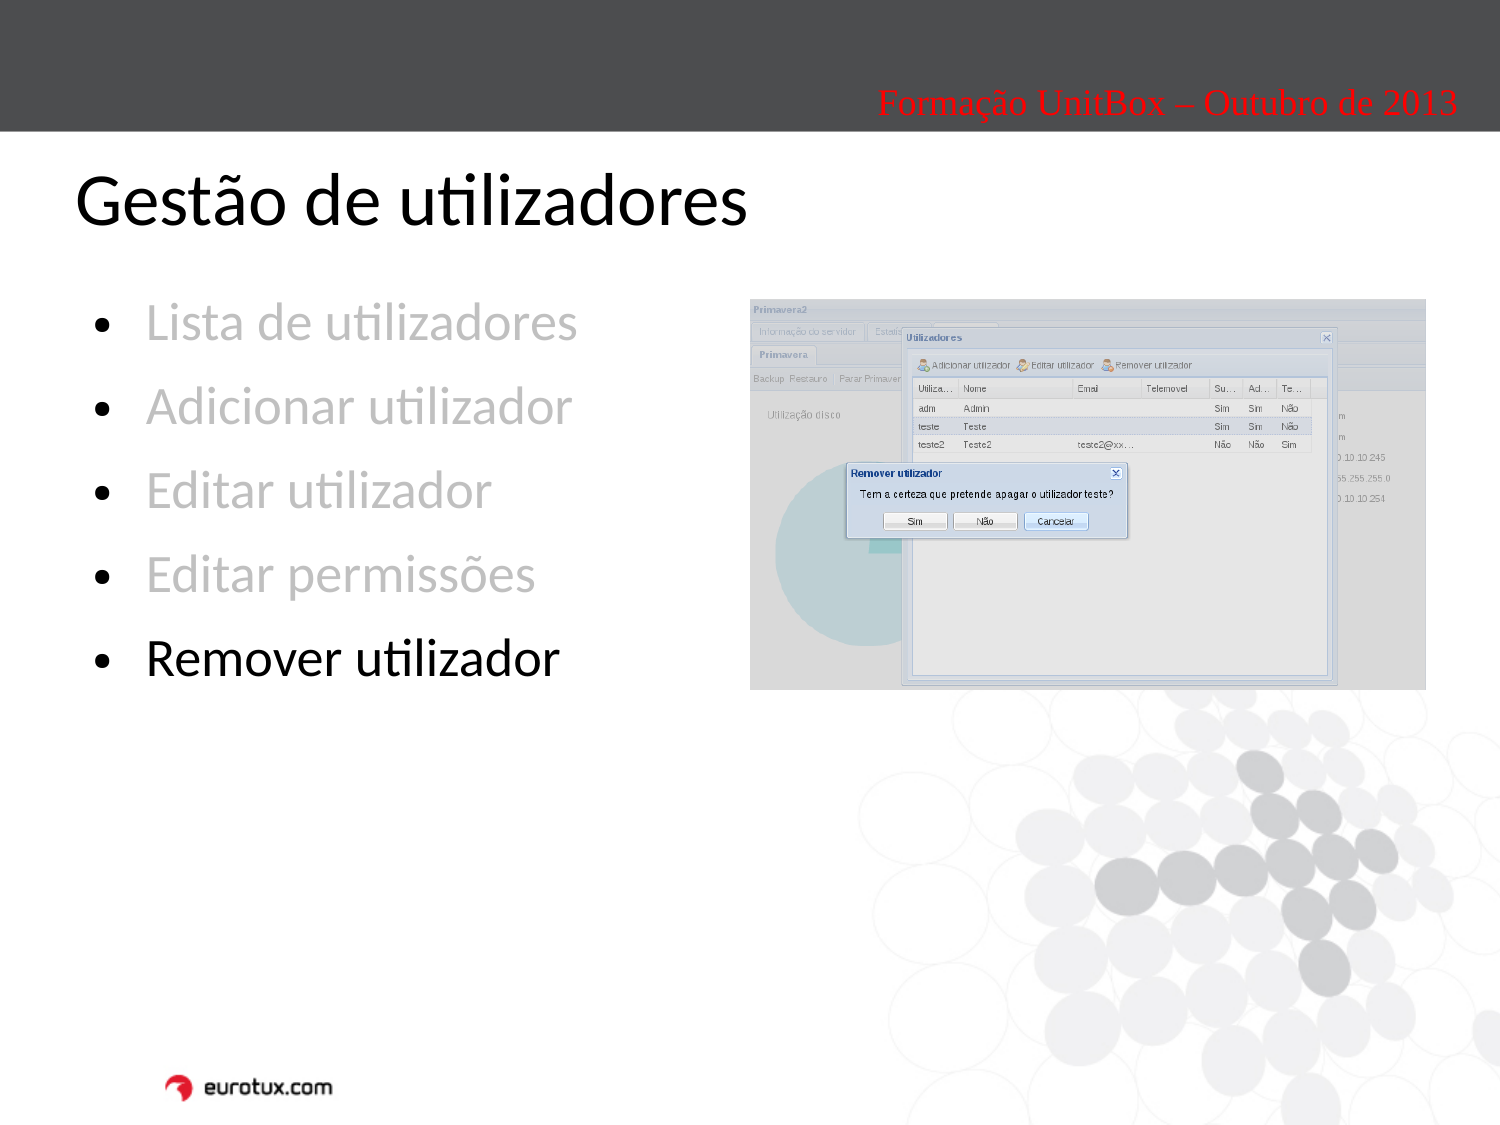

# Gestão de utilizadores
Lista de utilizadores
Adicionar utilizador
Editar utilizador
Editar permissões
Remover utilizador